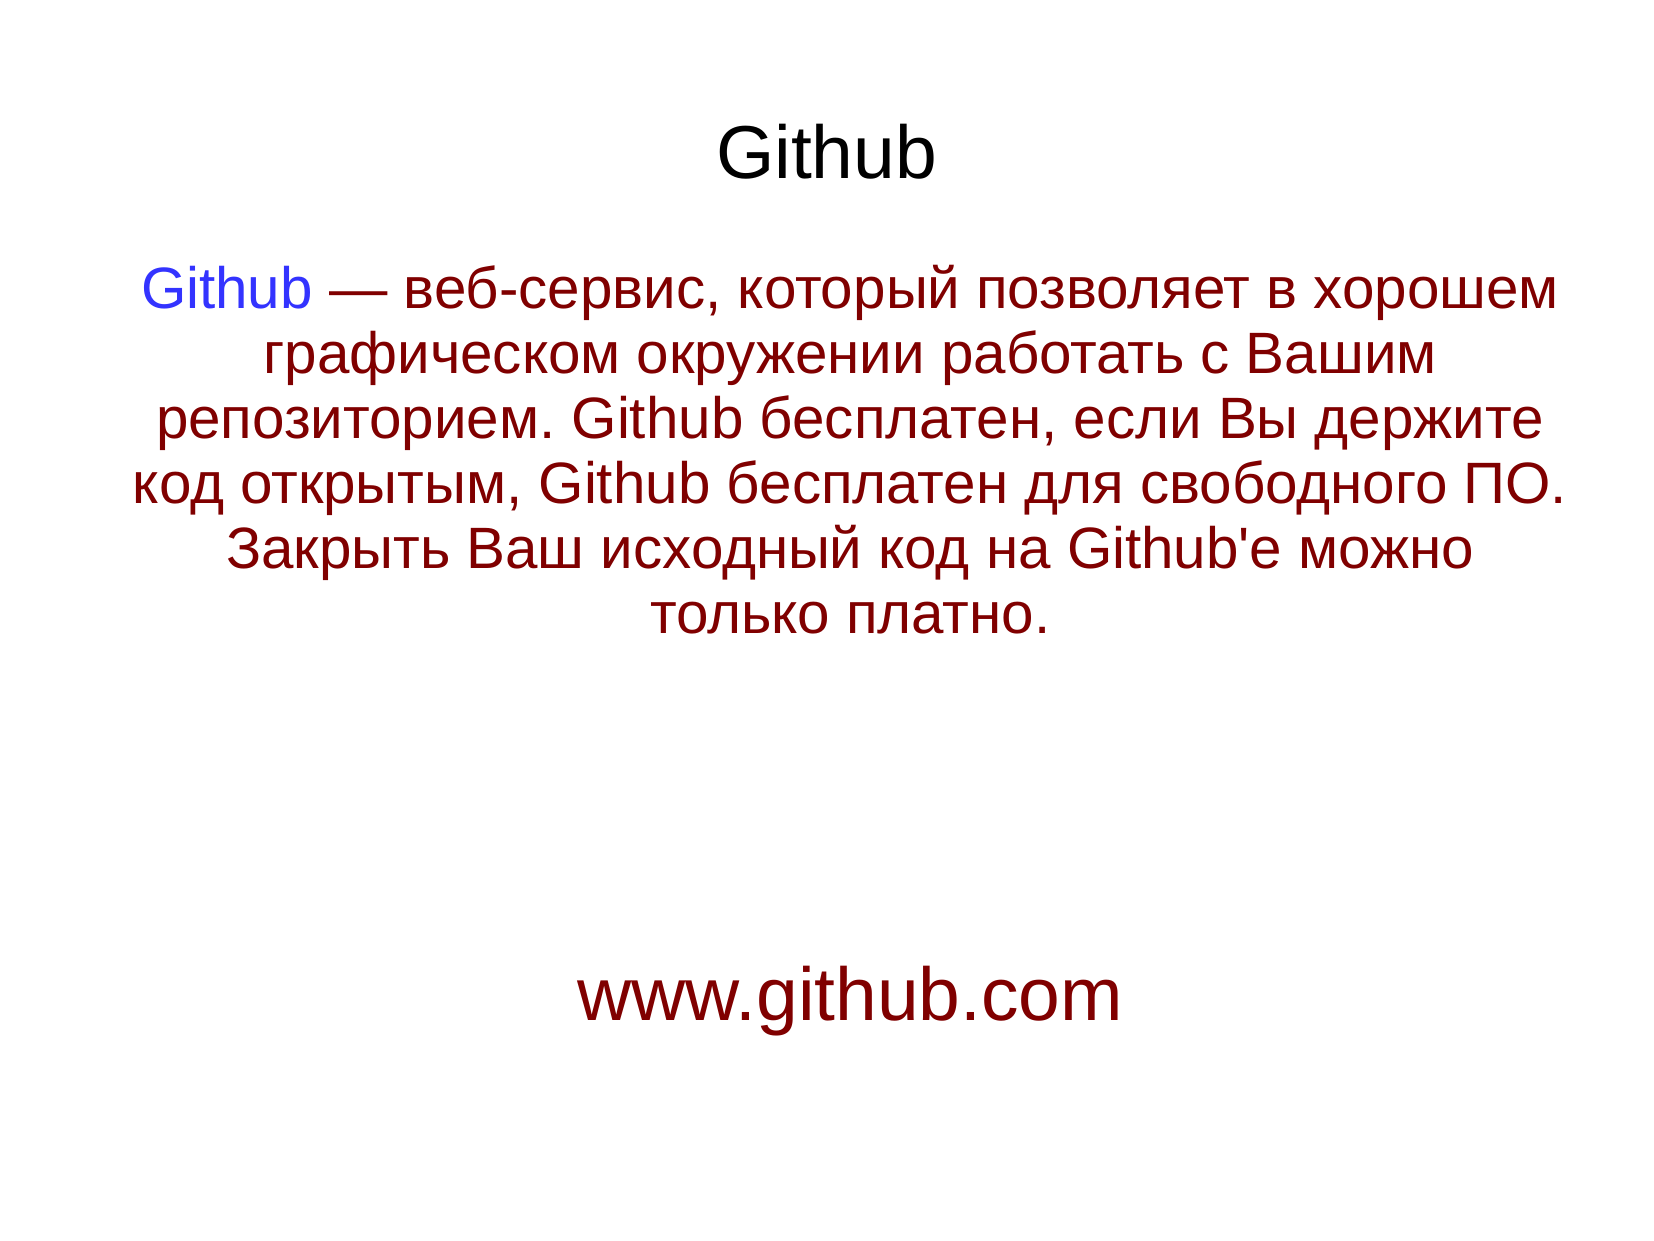

# Github
Github — веб-сервис, который позволяет в хорошем графическом окружении работать с Вашим репозиторием. Github бесплатен, если Вы держите код открытым, Github бесплатен для свободного ПО. Закрыть Ваш исходный код на Github'e можно только платно.
www.github.com